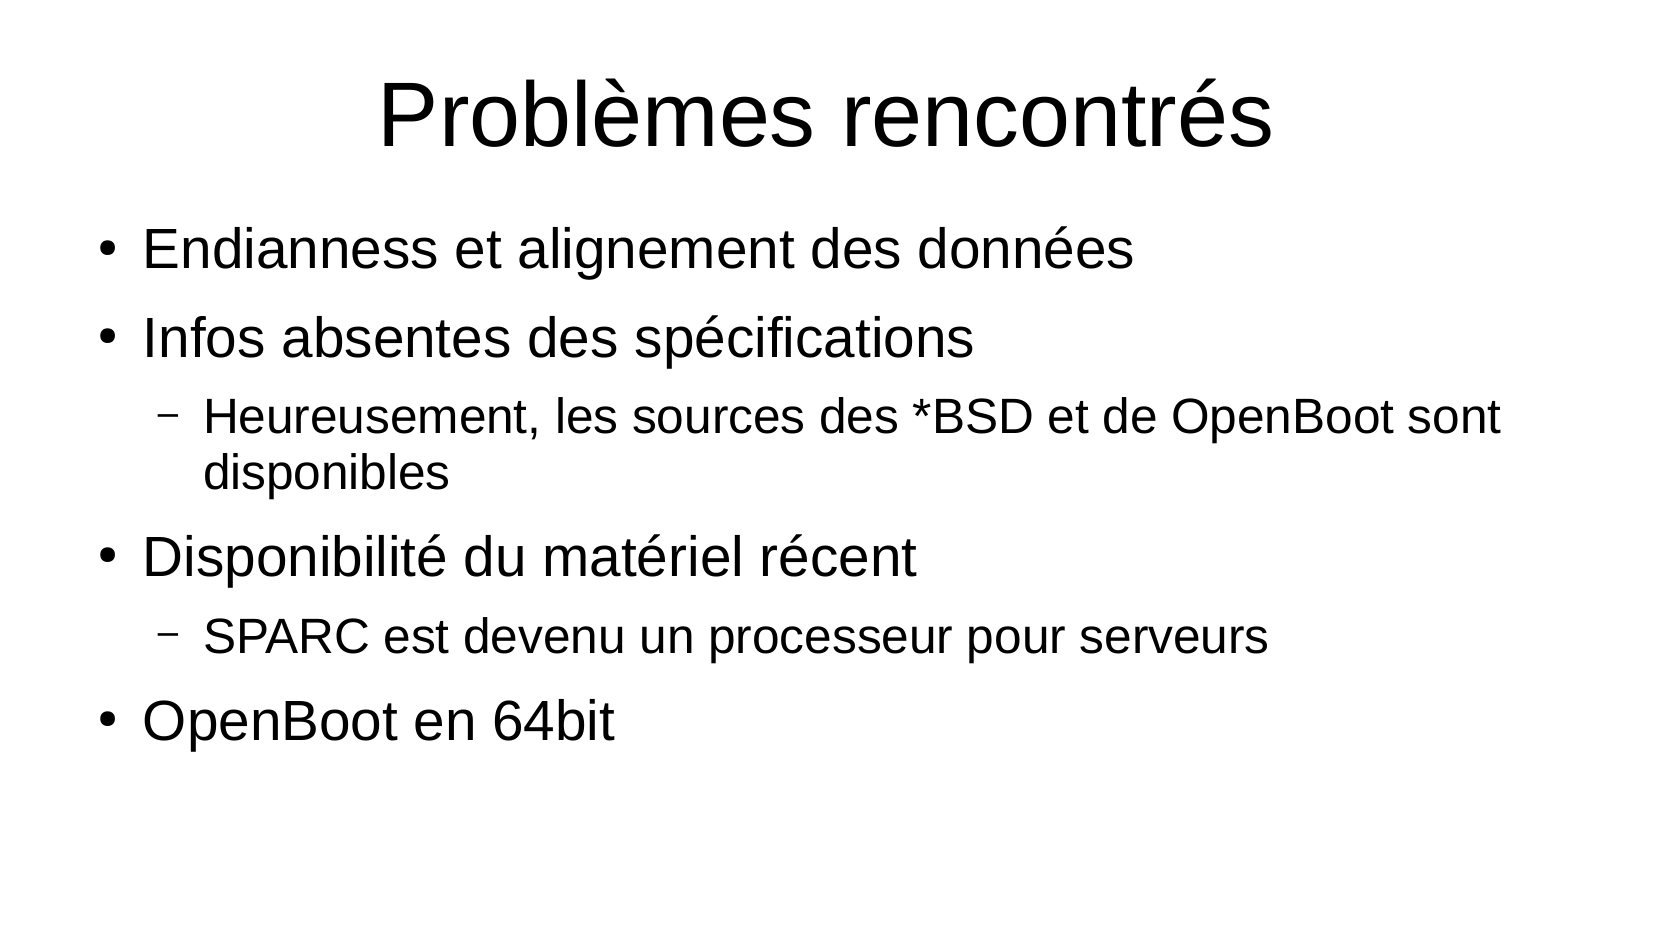

# Problèmes rencontrés
Endianness et alignement des données
Infos absentes des spécifications
Heureusement, les sources des *BSD et de OpenBoot sont disponibles
Disponibilité du matériel récent
SPARC est devenu un processeur pour serveurs
OpenBoot en 64bit